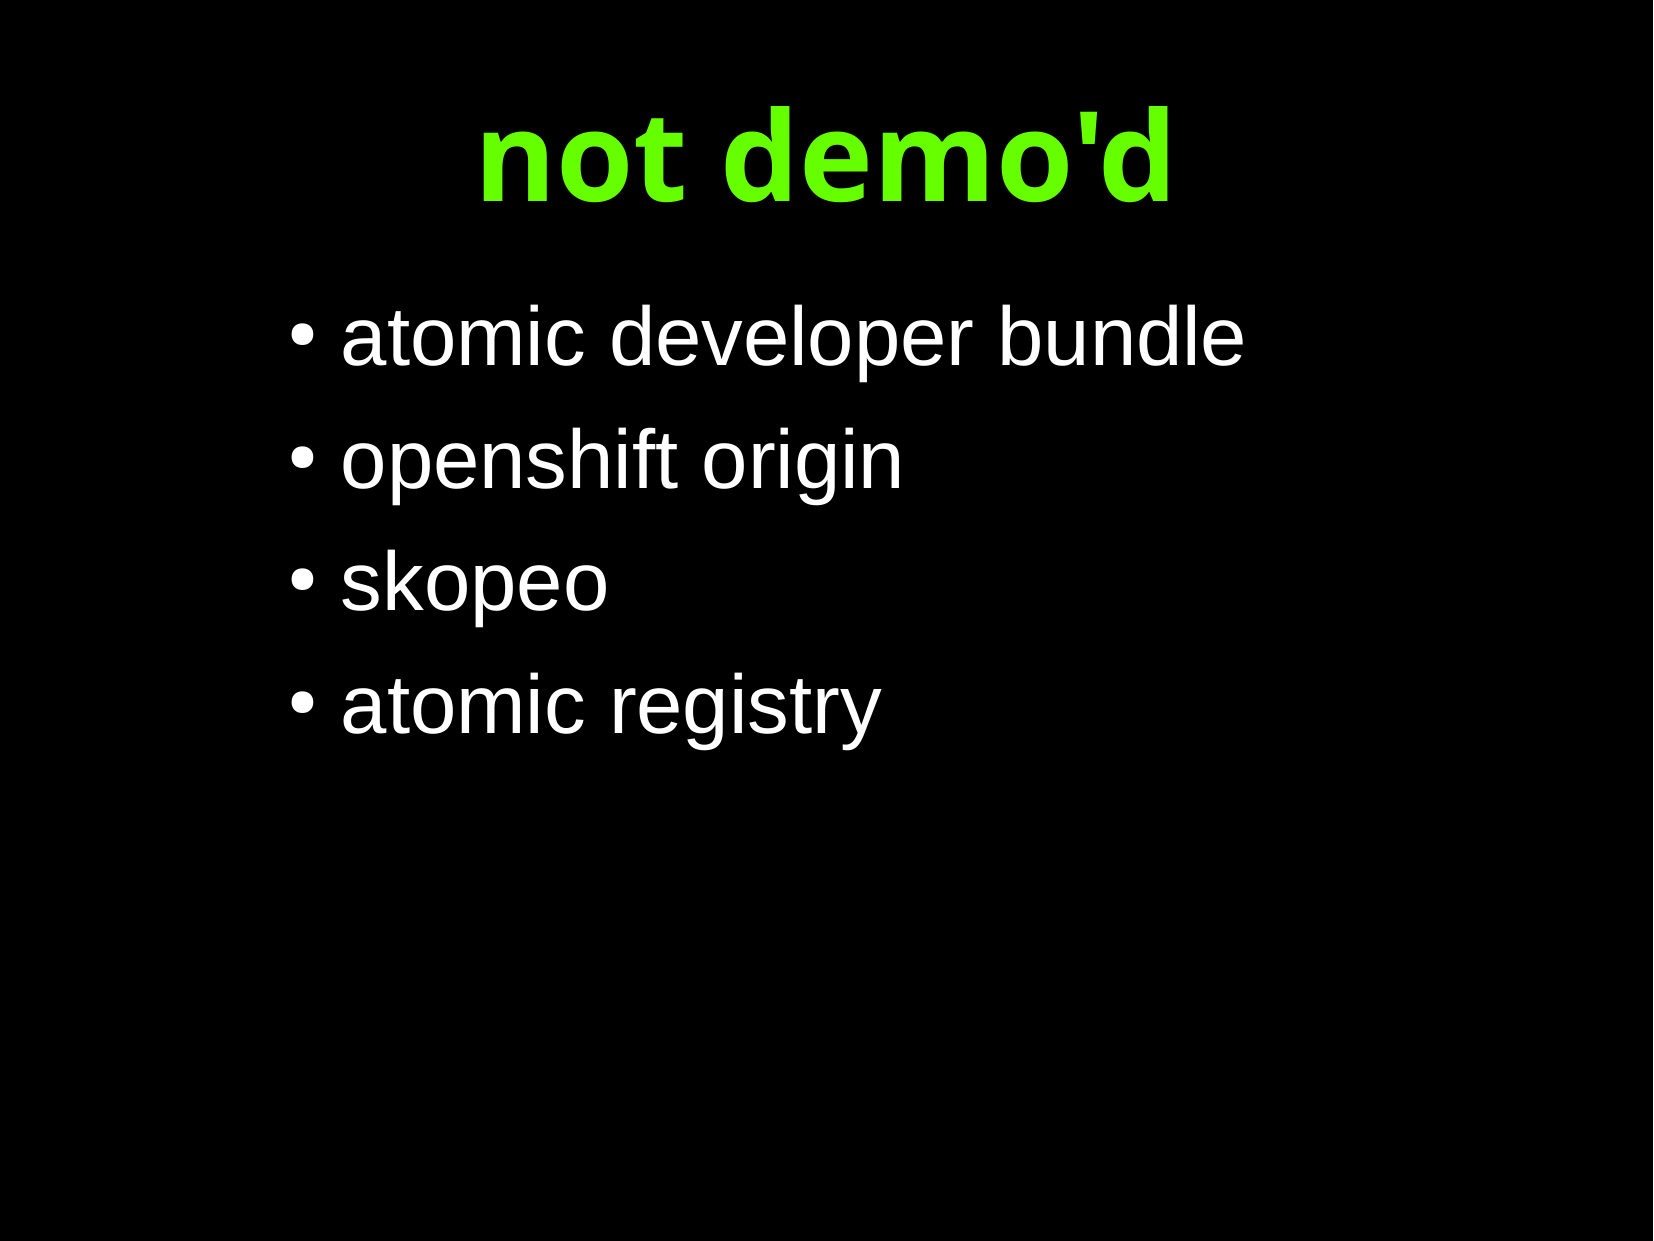

# not demo'd
atomic developer bundle
openshift origin
skopeo
atomic registry